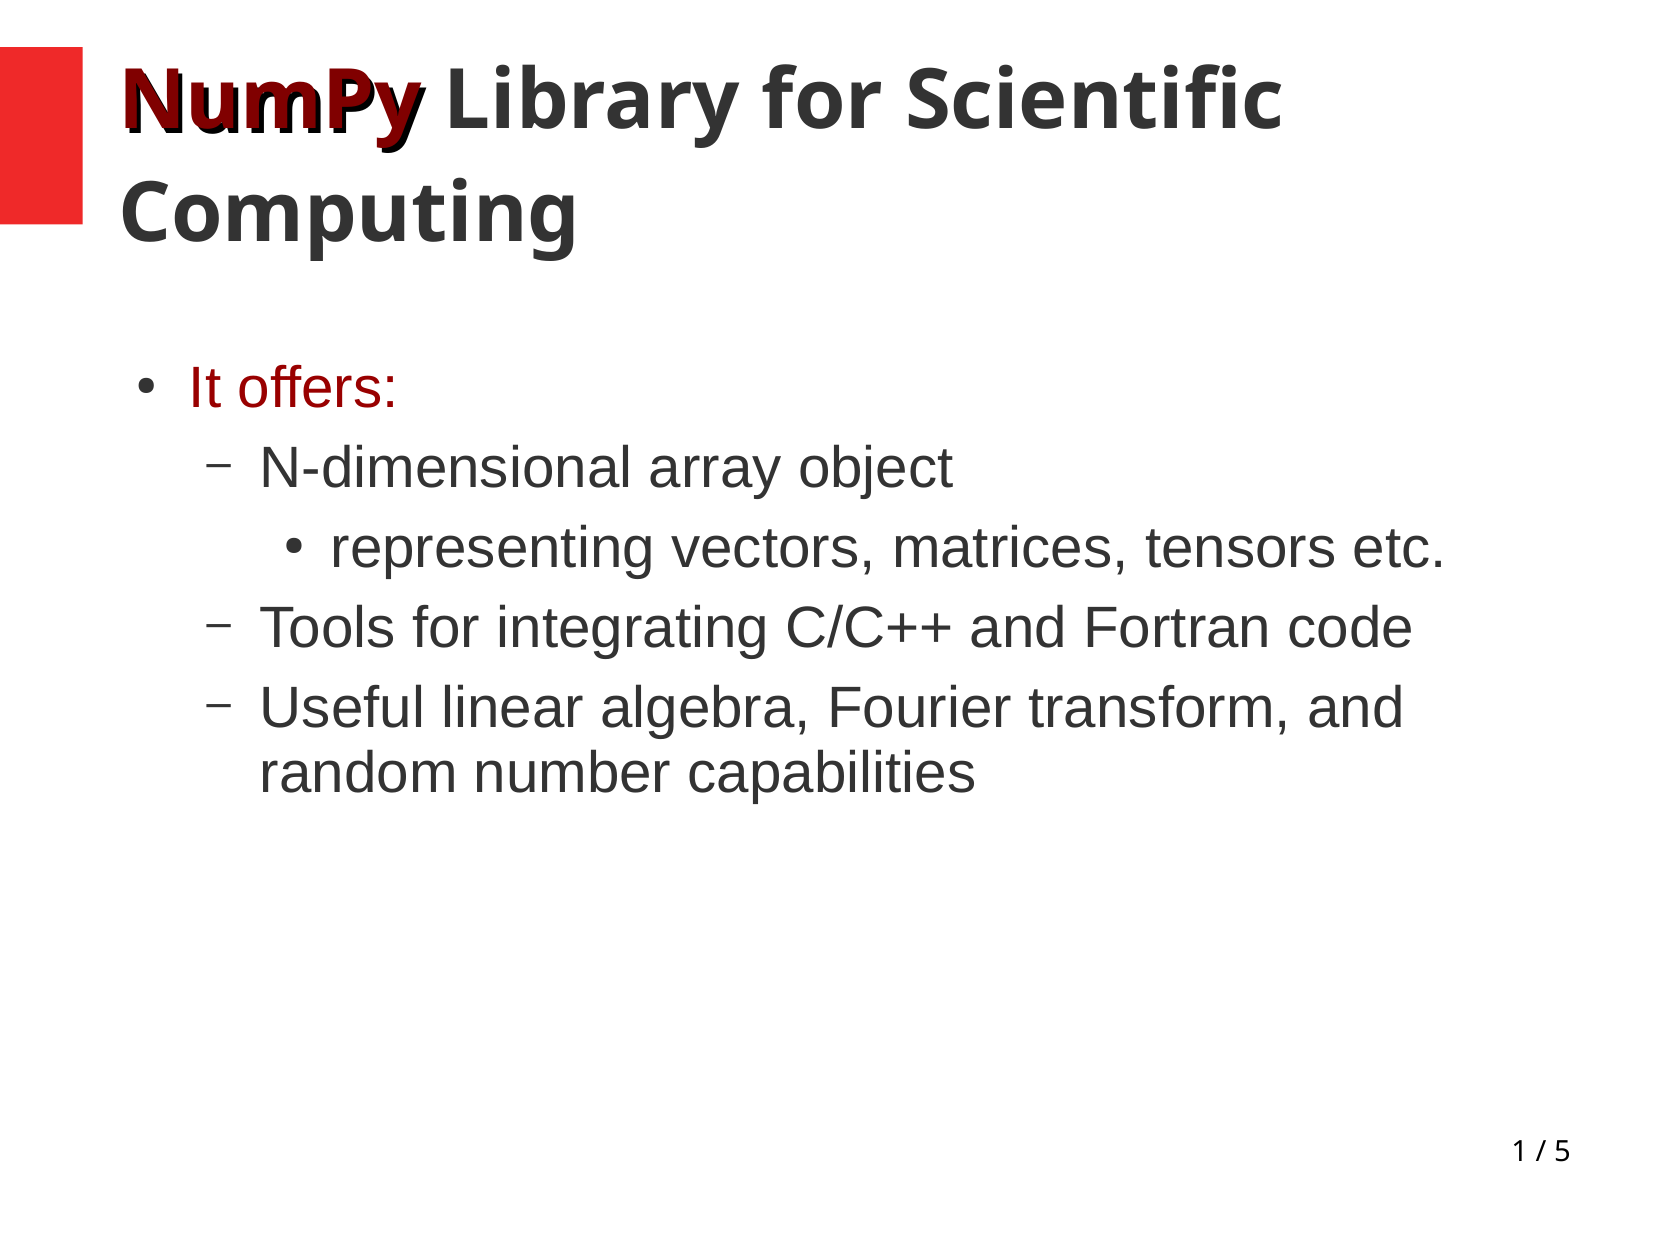

# NumPy Library for Scientific Computing
It offers:
N-dimensional array object
representing vectors, matrices, tensors etc.
Tools for integrating C/C++ and Fortran code
Useful linear algebra, Fourier transform, and random number capabilities
1